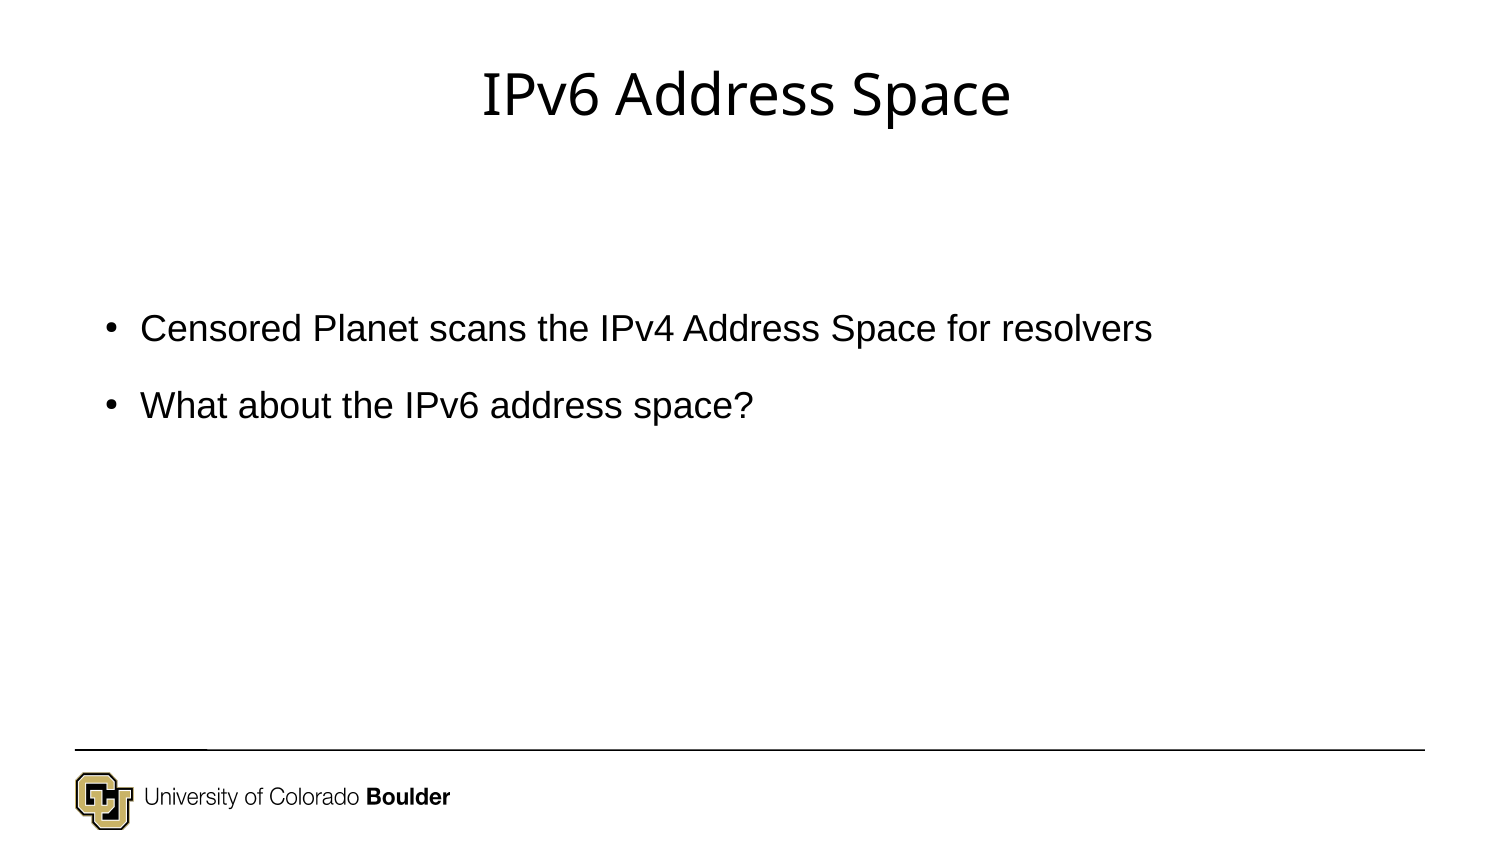

# IPv6 Address Space
Censored Planet scans the IPv4 Address Space for resolvers
What about the IPv6 address space?